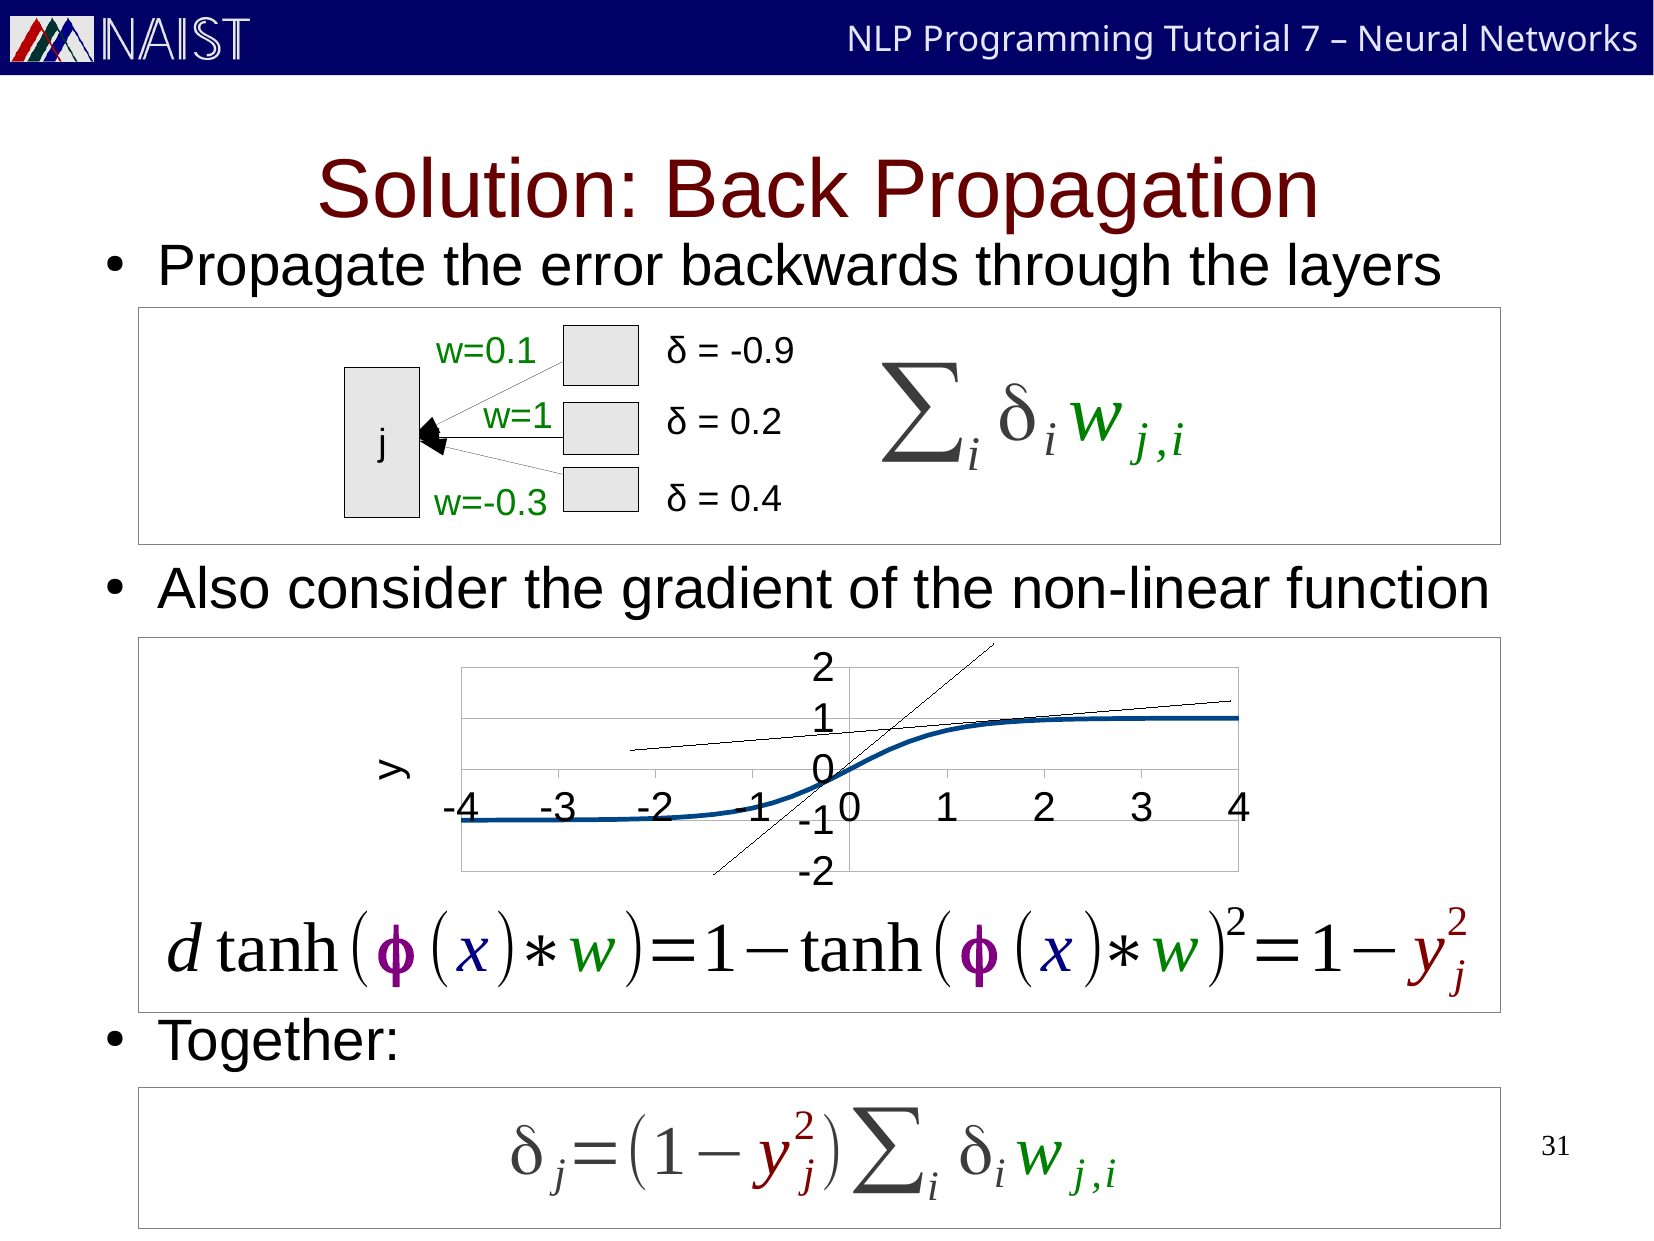

# Solution: Back Propagation
Propagate the error backwards through the layers
Also consider the gradient of the non-linear function
Together:
w=0.1
δ = -0.9
j
w=1
δ = 0.2
δ = 0.4
w=-0.3
### Chart
| Category | Column B |
|---|---|
31